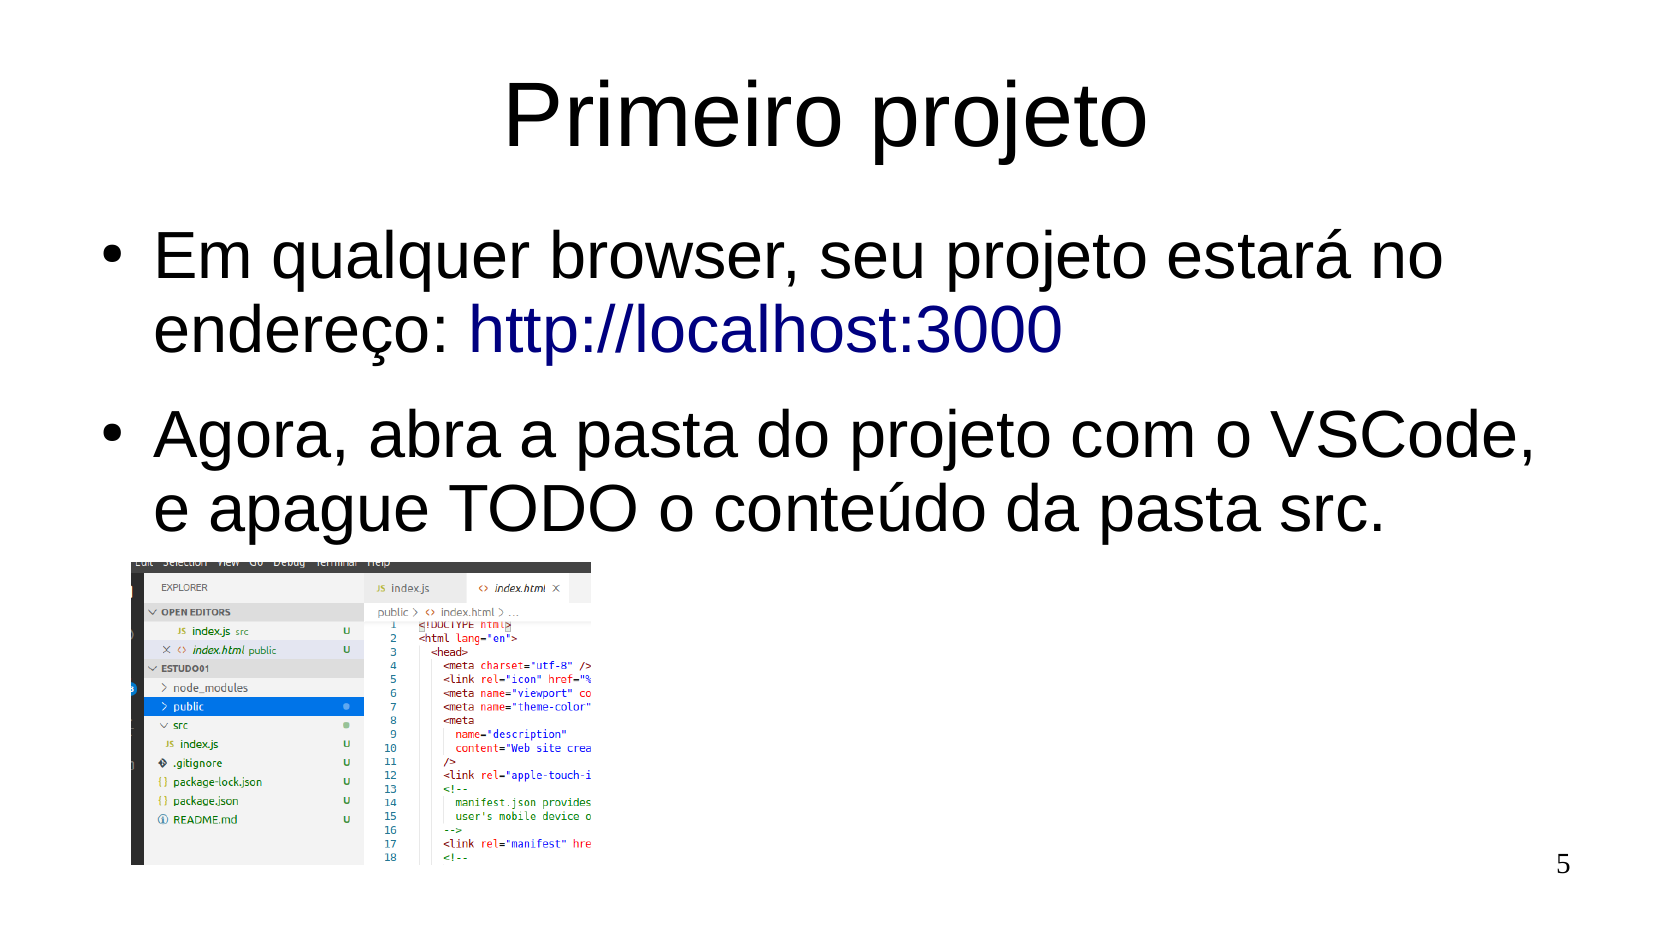

# Primeiro projeto
Em qualquer browser, seu projeto estará no endereço: http://localhost:3000
Agora, abra a pasta do projeto com o VSCode, e apague TODO o conteúdo da pasta src.
5